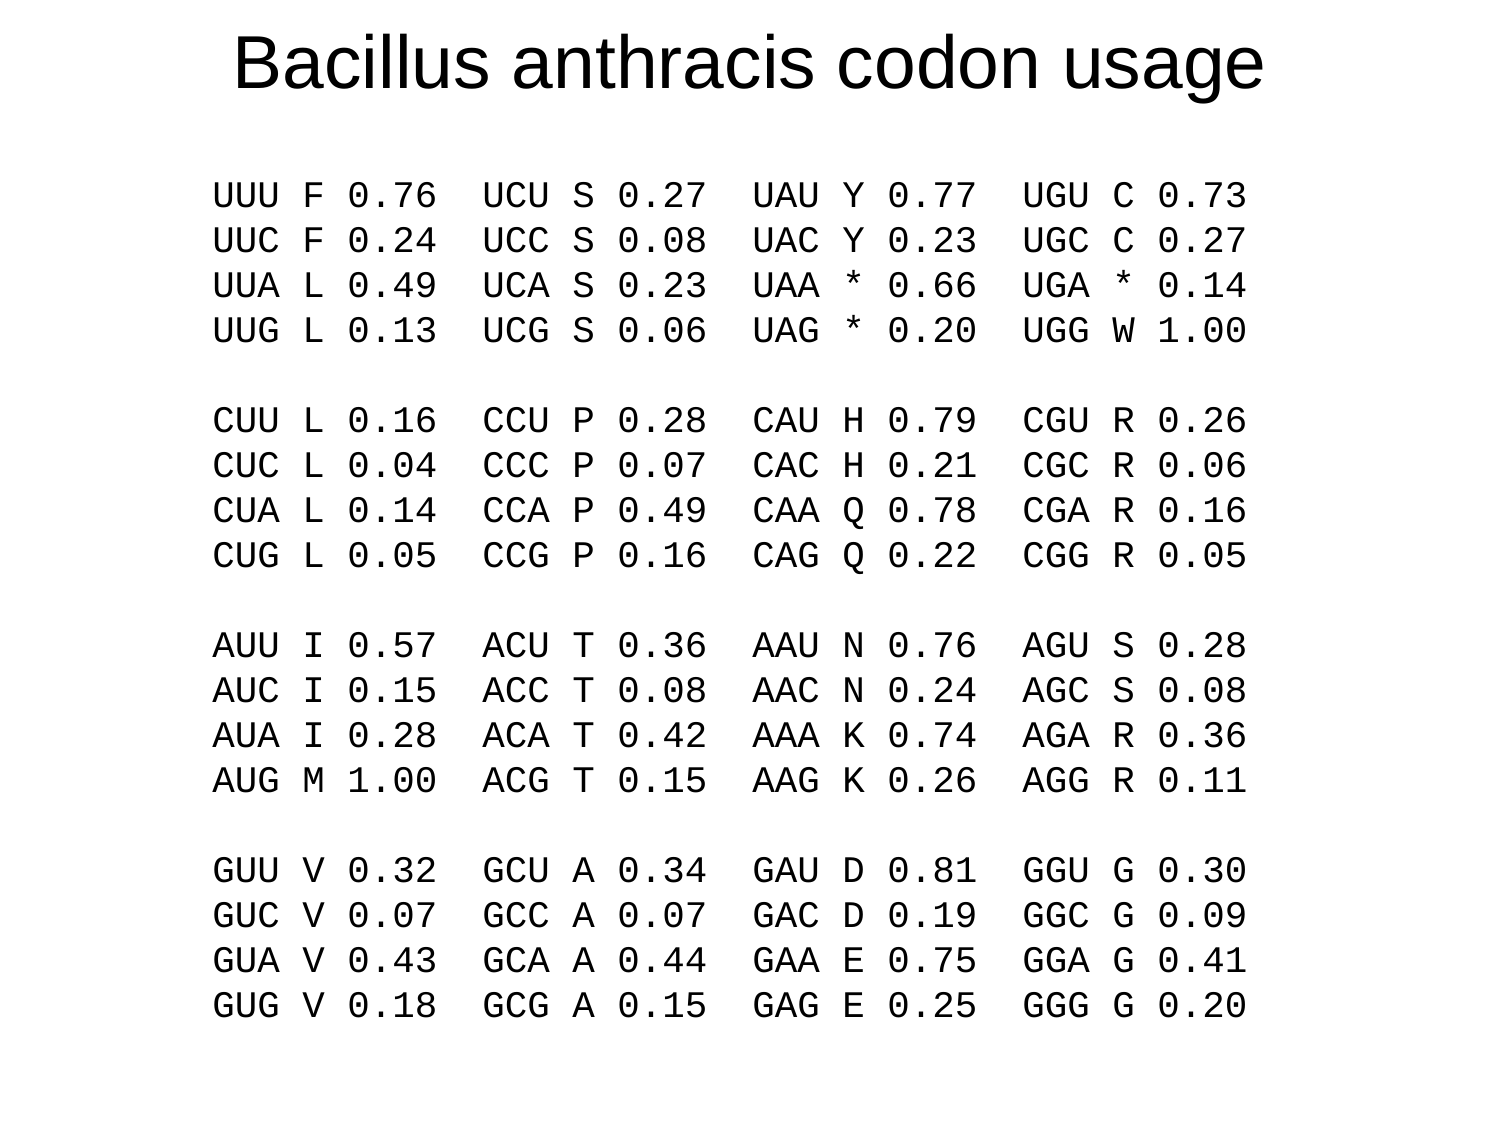

# Bacillus anthracis codon usage
UUU F 0.76 UCU S 0.27 UAU Y 0.77 UGU C 0.73
UUC F 0.24 UCC S 0.08 UAC Y 0.23 UGC C 0.27
UUA L 0.49 UCA S 0.23 UAA * 0.66 UGA * 0.14
UUG L 0.13 UCG S 0.06 UAG * 0.20 UGG W 1.00
CUU L 0.16 CCU P 0.28 CAU H 0.79 CGU R 0.26
CUC L 0.04 CCC P 0.07 CAC H 0.21 CGC R 0.06
CUA L 0.14 CCA P 0.49 CAA Q 0.78 CGA R 0.16
CUG L 0.05 CCG P 0.16 CAG Q 0.22 CGG R 0.05
AUU I 0.57 ACU T 0.36 AAU N 0.76 AGU S 0.28
AUC I 0.15 ACC T 0.08 AAC N 0.24 AGC S 0.08
AUA I 0.28 ACA T 0.42 AAA K 0.74 AGA R 0.36
AUG M 1.00 ACG T 0.15 AAG K 0.26 AGG R 0.11
GUU V 0.32 GCU A 0.34 GAU D 0.81 GGU G 0.30
GUC V 0.07 GCC A 0.07 GAC D 0.19 GGC G 0.09
GUA V 0.43 GCA A 0.44 GAA E 0.75 GGA G 0.41
GUG V 0.18 GCG A 0.15 GAG E 0.25 GGG G 0.20